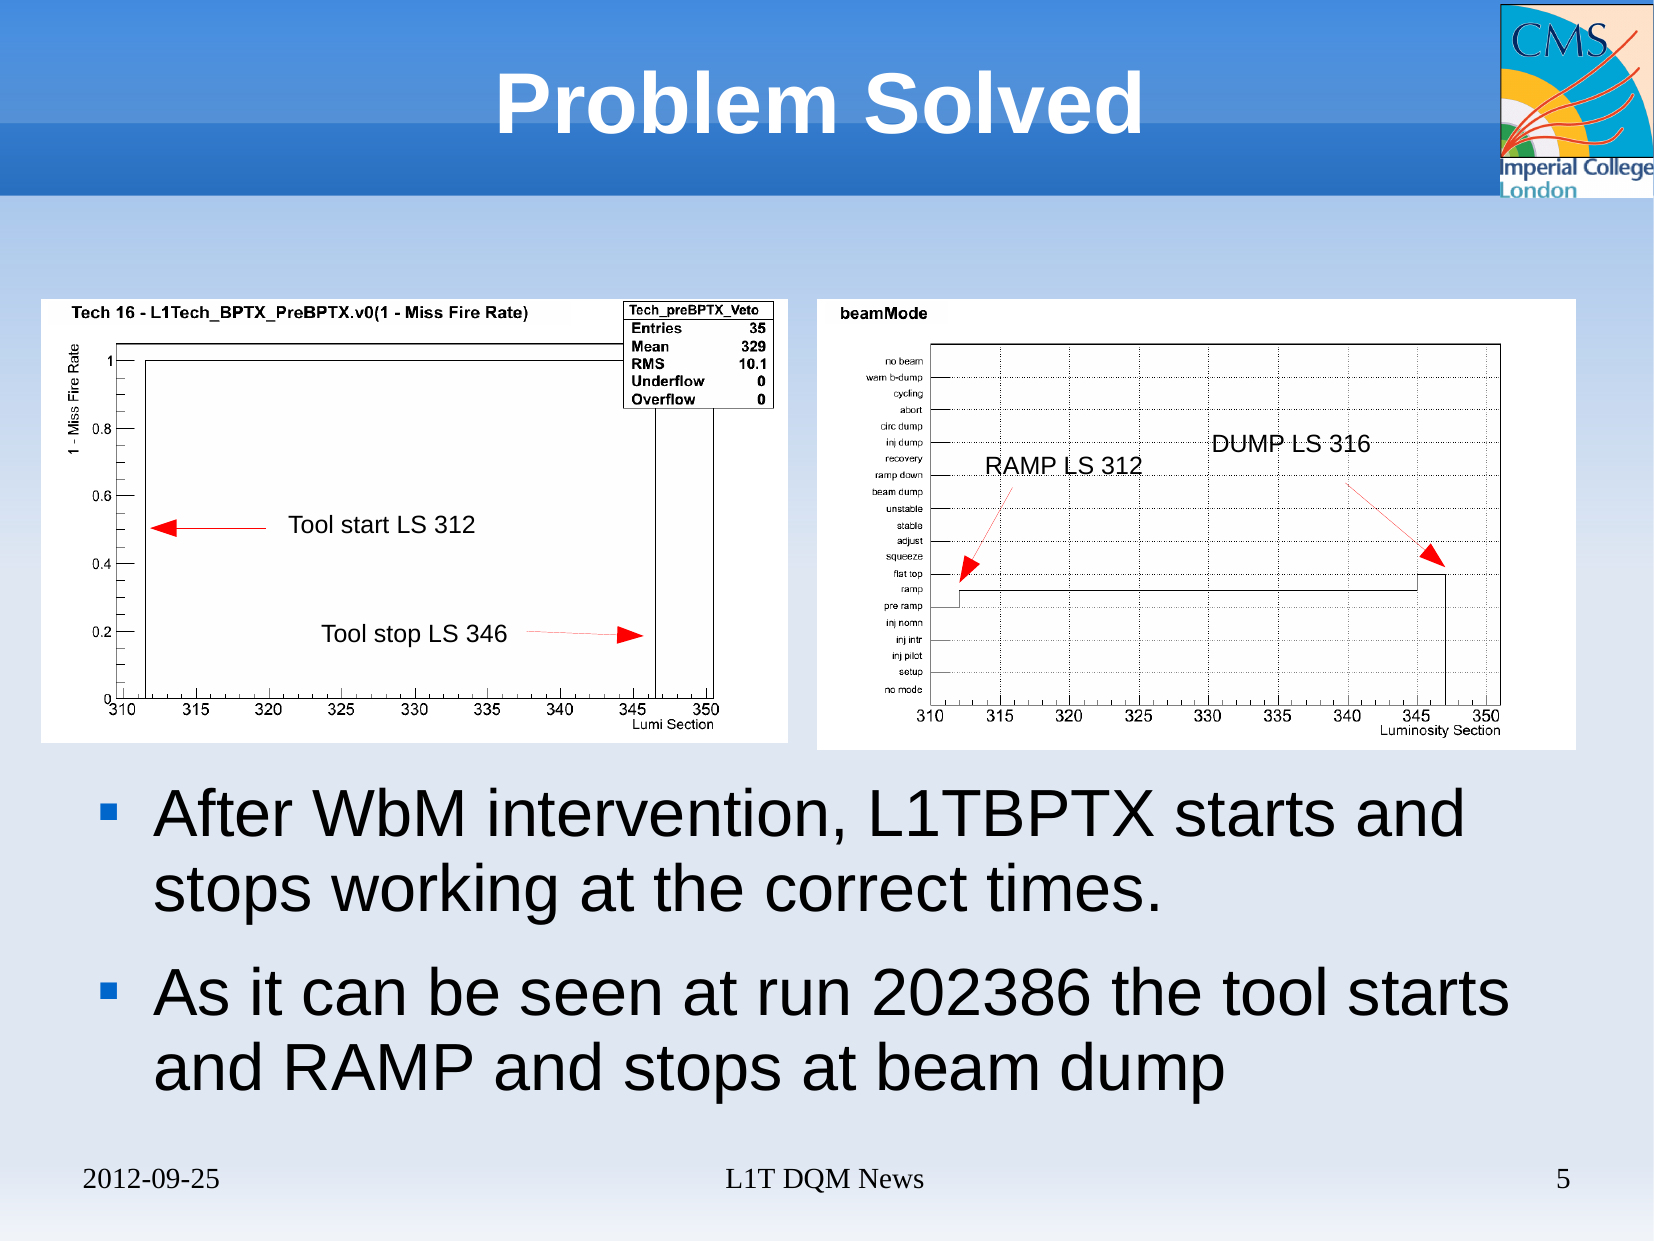

# Problem Solved
DUMP LS 316
RAMP LS 312
Tool start LS 312
Tool stop LS 346
After WbM intervention, L1TBPTX starts and stops working at the correct times.
As it can be seen at run 202386 the tool starts and RAMP and stops at beam dump
2012-09-25
L1T DQM News
5